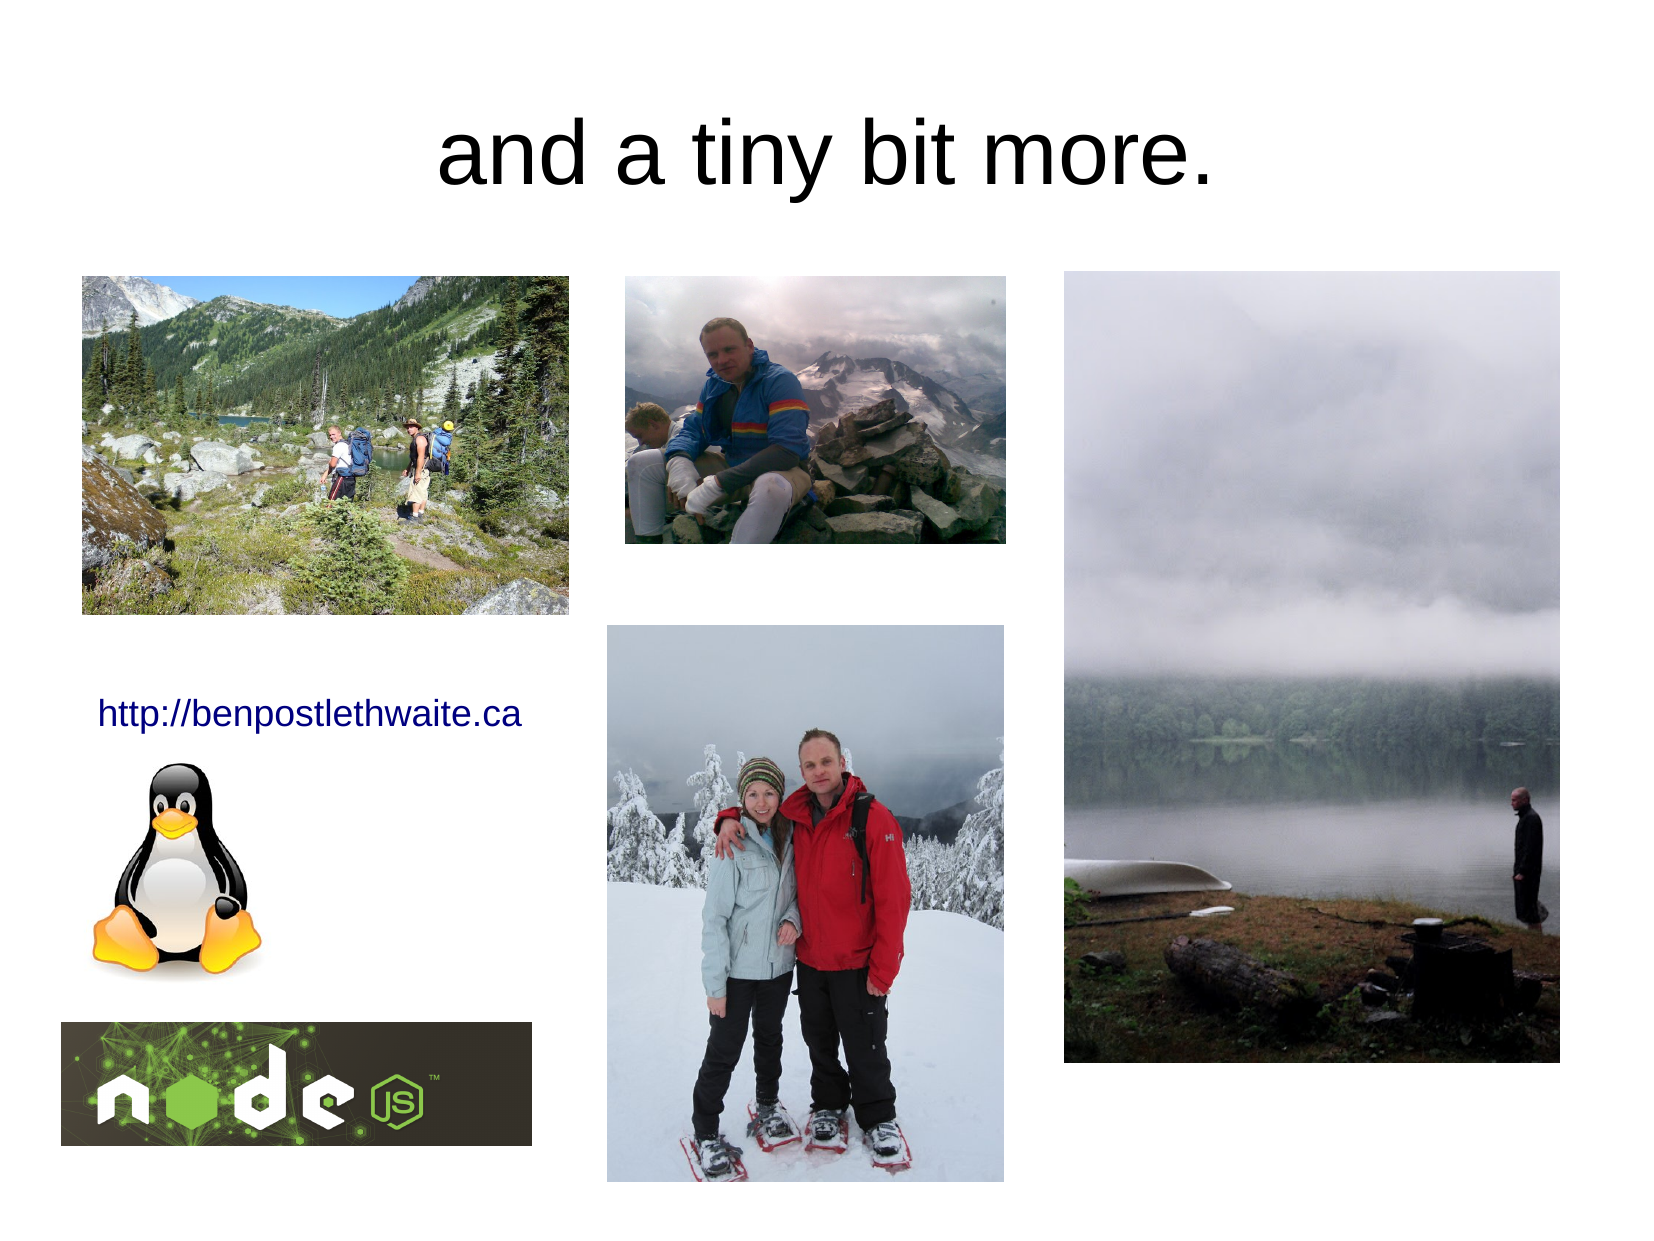

# and a tiny bit more.
http://benpostlethwaite.ca